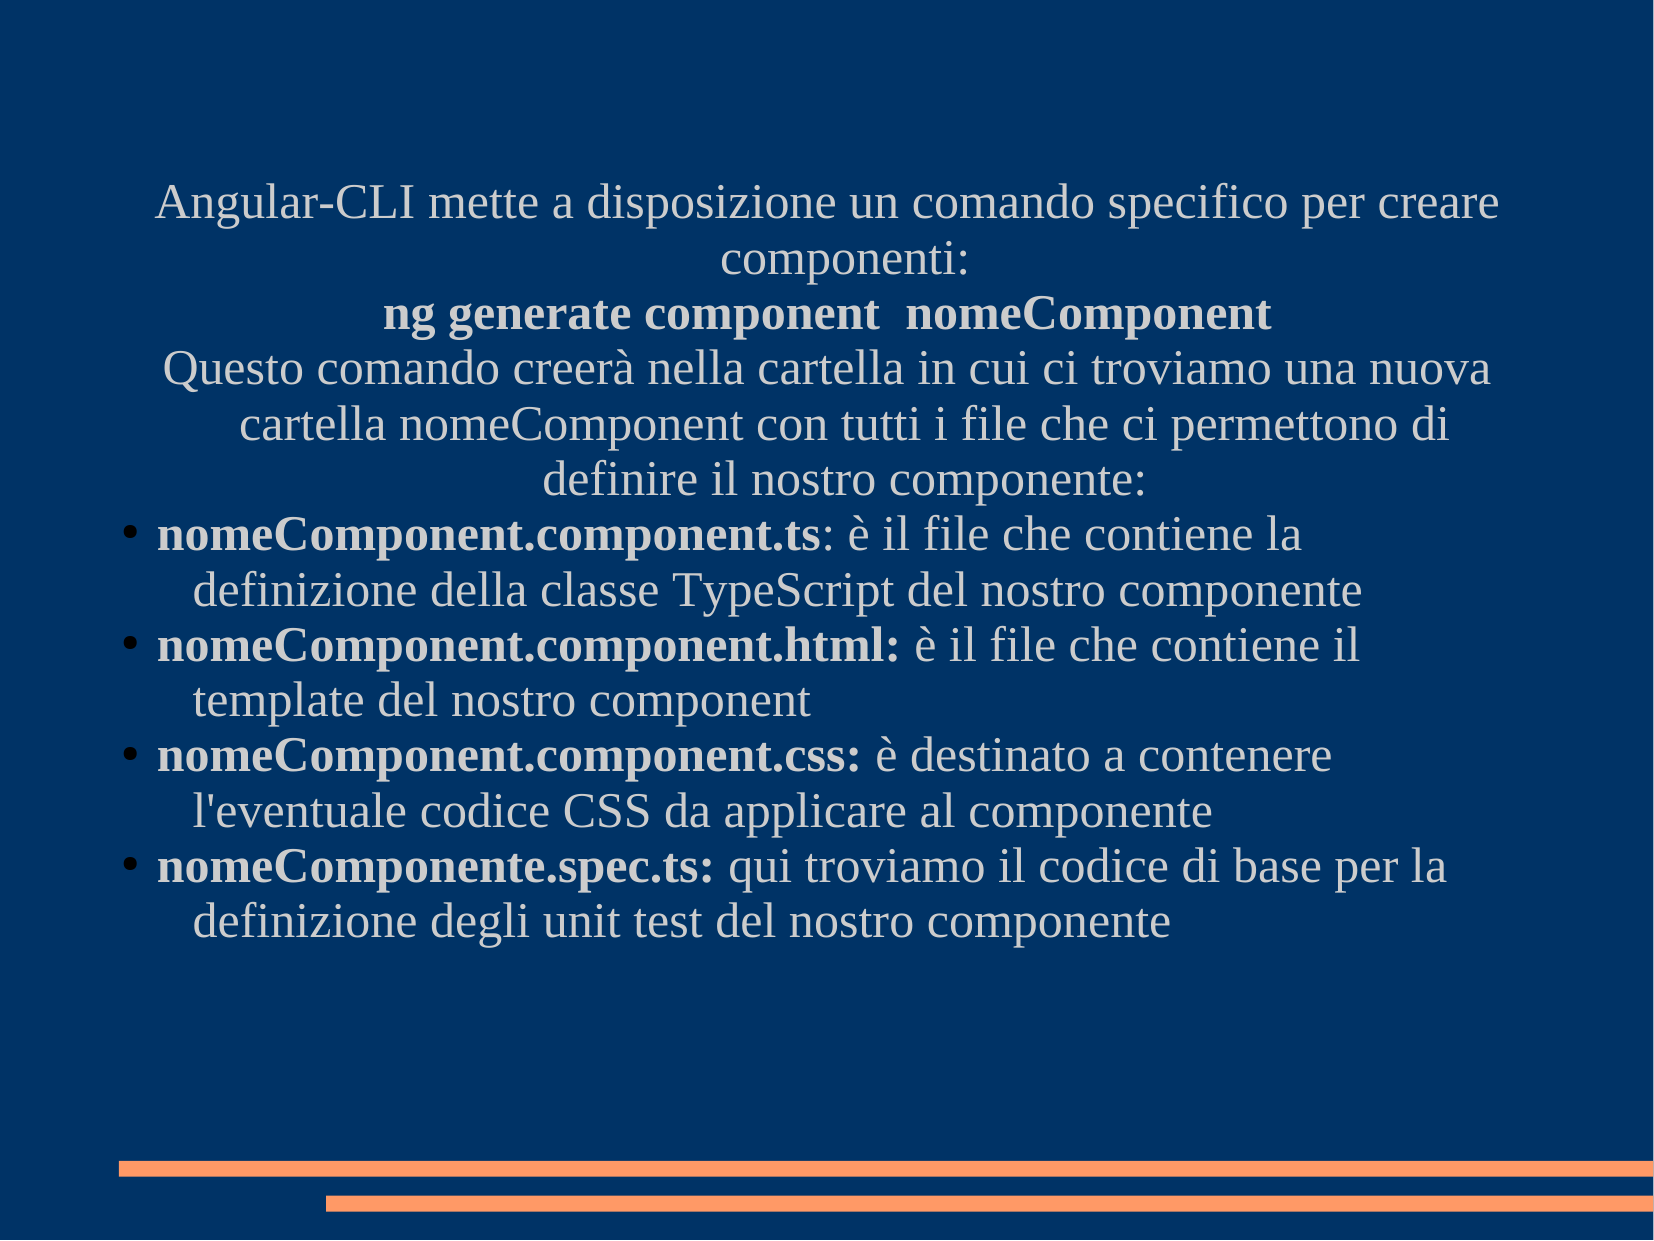

# Angular-CLI mette a disposizione un comando specifico per creare componenti:
ng generate component nomeComponent
Questo comando creerà nella cartella in cui ci troviamo una nuova cartella nomeComponent con tutti i file che ci permettono di definire il nostro componente:
nomeComponent.component.ts: è il file che contiene la definizione della classe TypeScript del nostro componente
nomeComponent.component.html: è il file che contiene il template del nostro component
nomeComponent.component.css: è destinato a contenere l'eventuale codice CSS da applicare al componente
nomeComponente.spec.ts: qui troviamo il codice di base per la definizione degli unit test del nostro componente